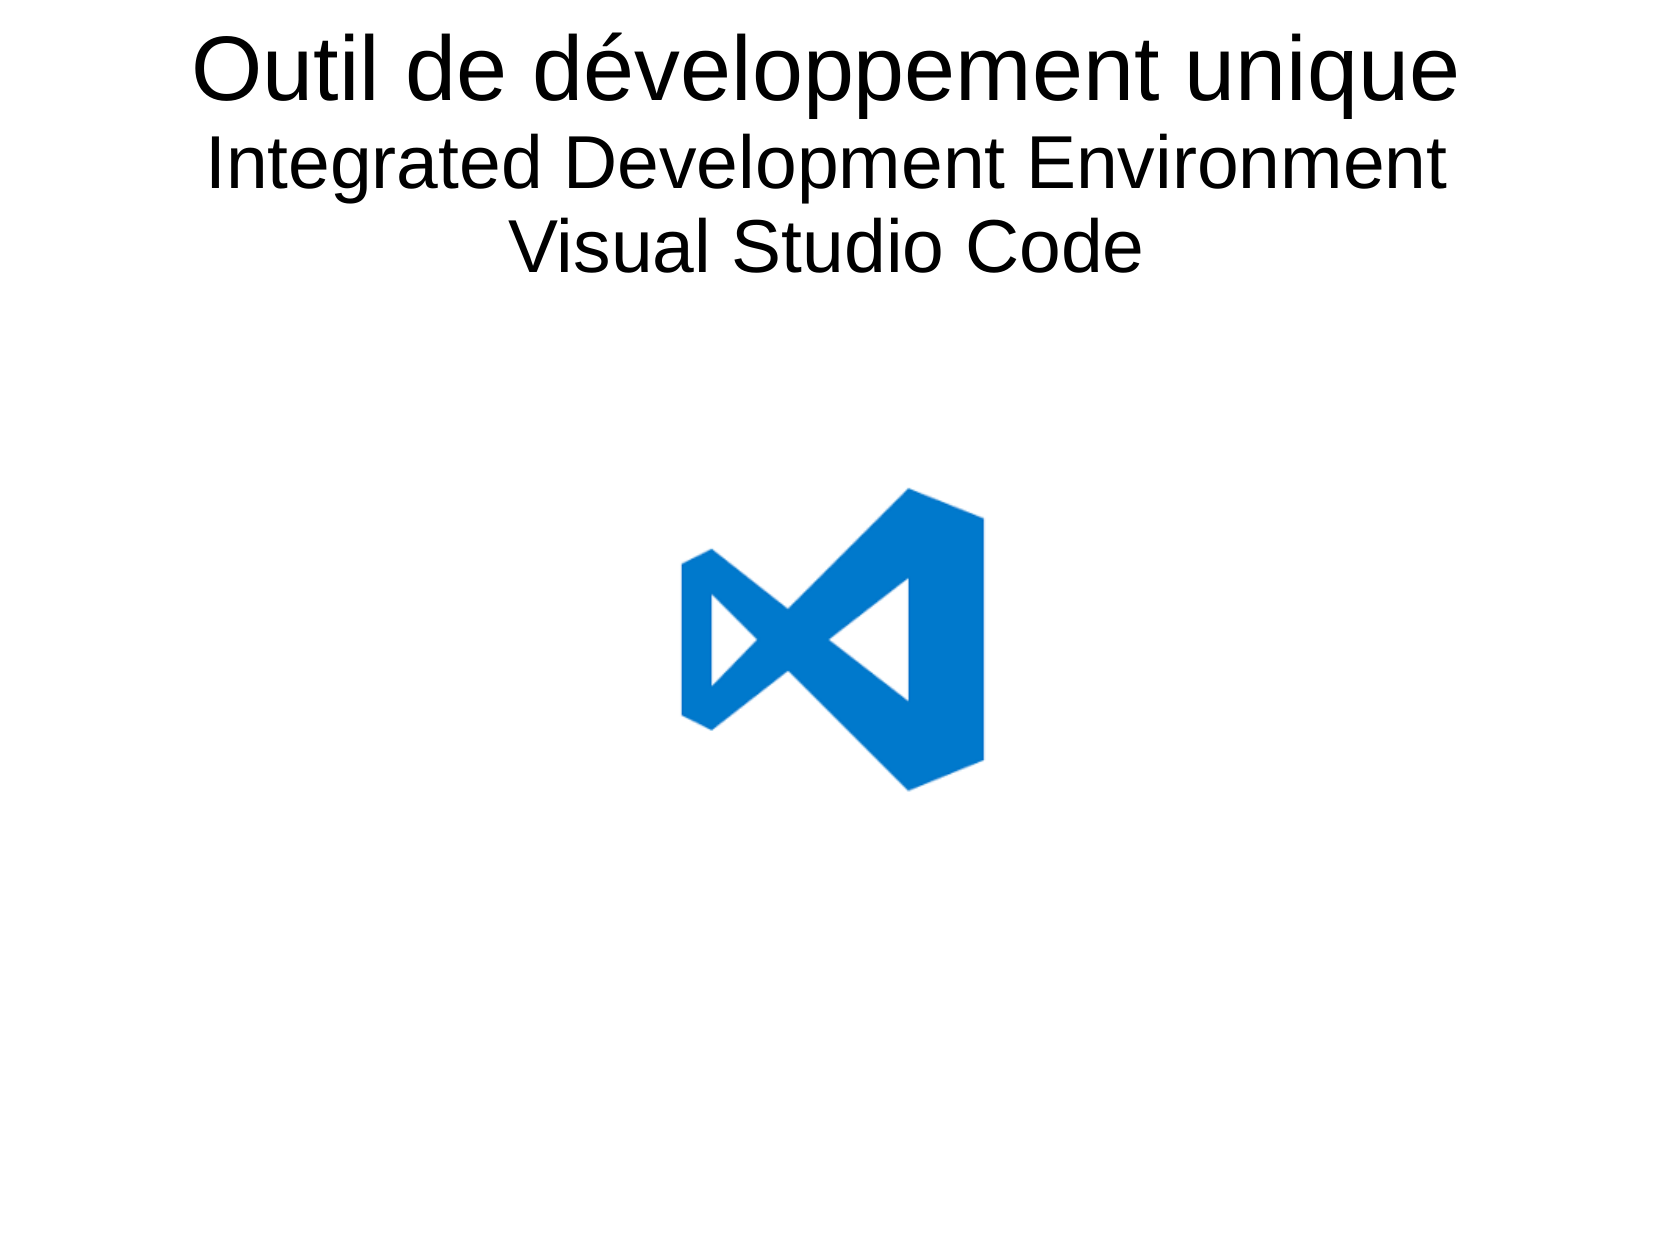

# Outil de développement unique Integrated Development Environment Visual Studio Code